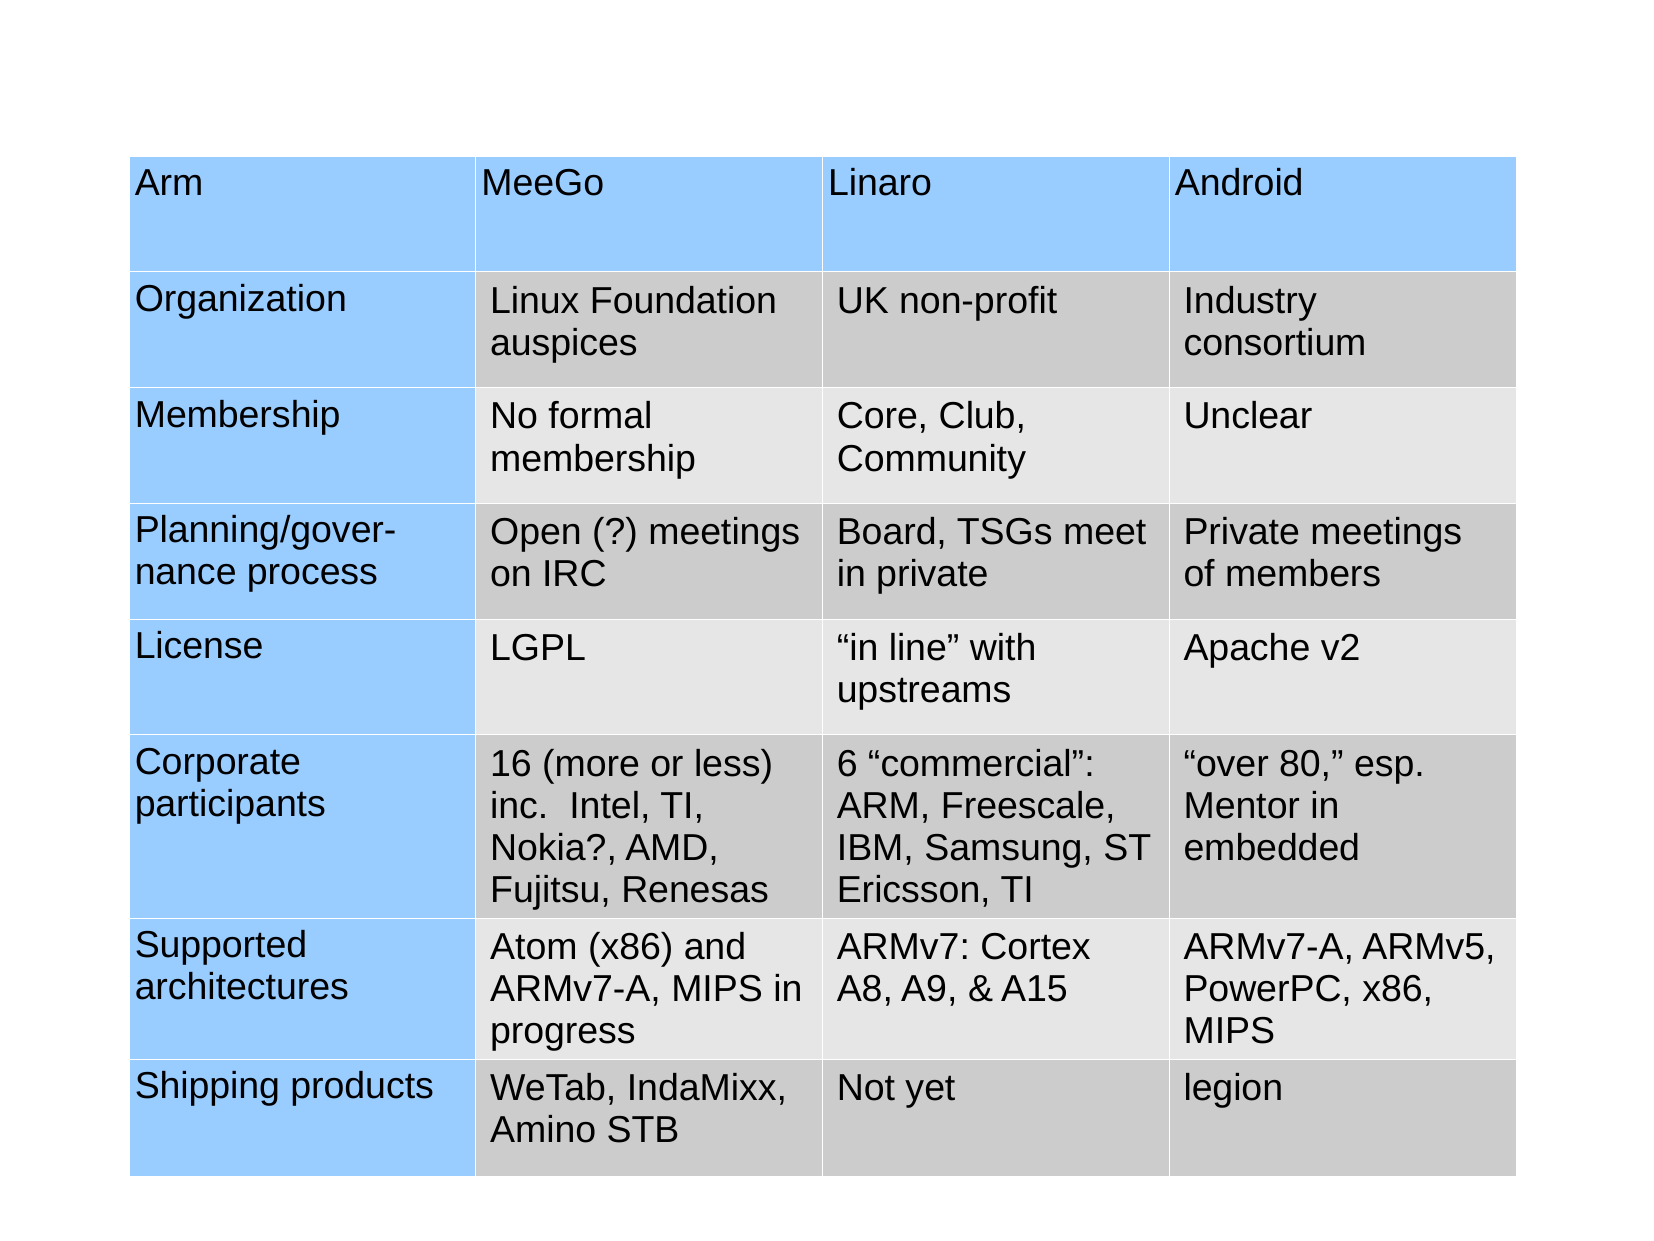

| Arm | MeeGo | Linaro | Android |
| --- | --- | --- | --- |
| Organization | Linux Foundation auspices | UK non-profit | Industry consortium |
| Membership | No formal membership | Core, Club, Community | Unclear |
| Planning/gover-nance process | Open (?) meetings on IRC | Board, TSGs meet in private | Private meetings of members |
| License | LGPL | “in line” with upstreams | Apache v2 |
| Corporate participants | 16 (more or less) inc. Intel, TI, Nokia?, AMD, Fujitsu, Renesas | 6 “commercial”: ARM, Freescale, IBM, Samsung, ST Ericsson, TI | “over 80,” esp. Mentor in embedded |
| Supported architectures | Atom (x86) and ARMv7-A, MIPS in progress | ARMv7: Cortex A8, A9, & A15 | ARMv7-A, ARMv5, PowerPC, x86, MIPS |
| Shipping products | WeTab, IndaMixx, Amino STB | Not yet | legion |